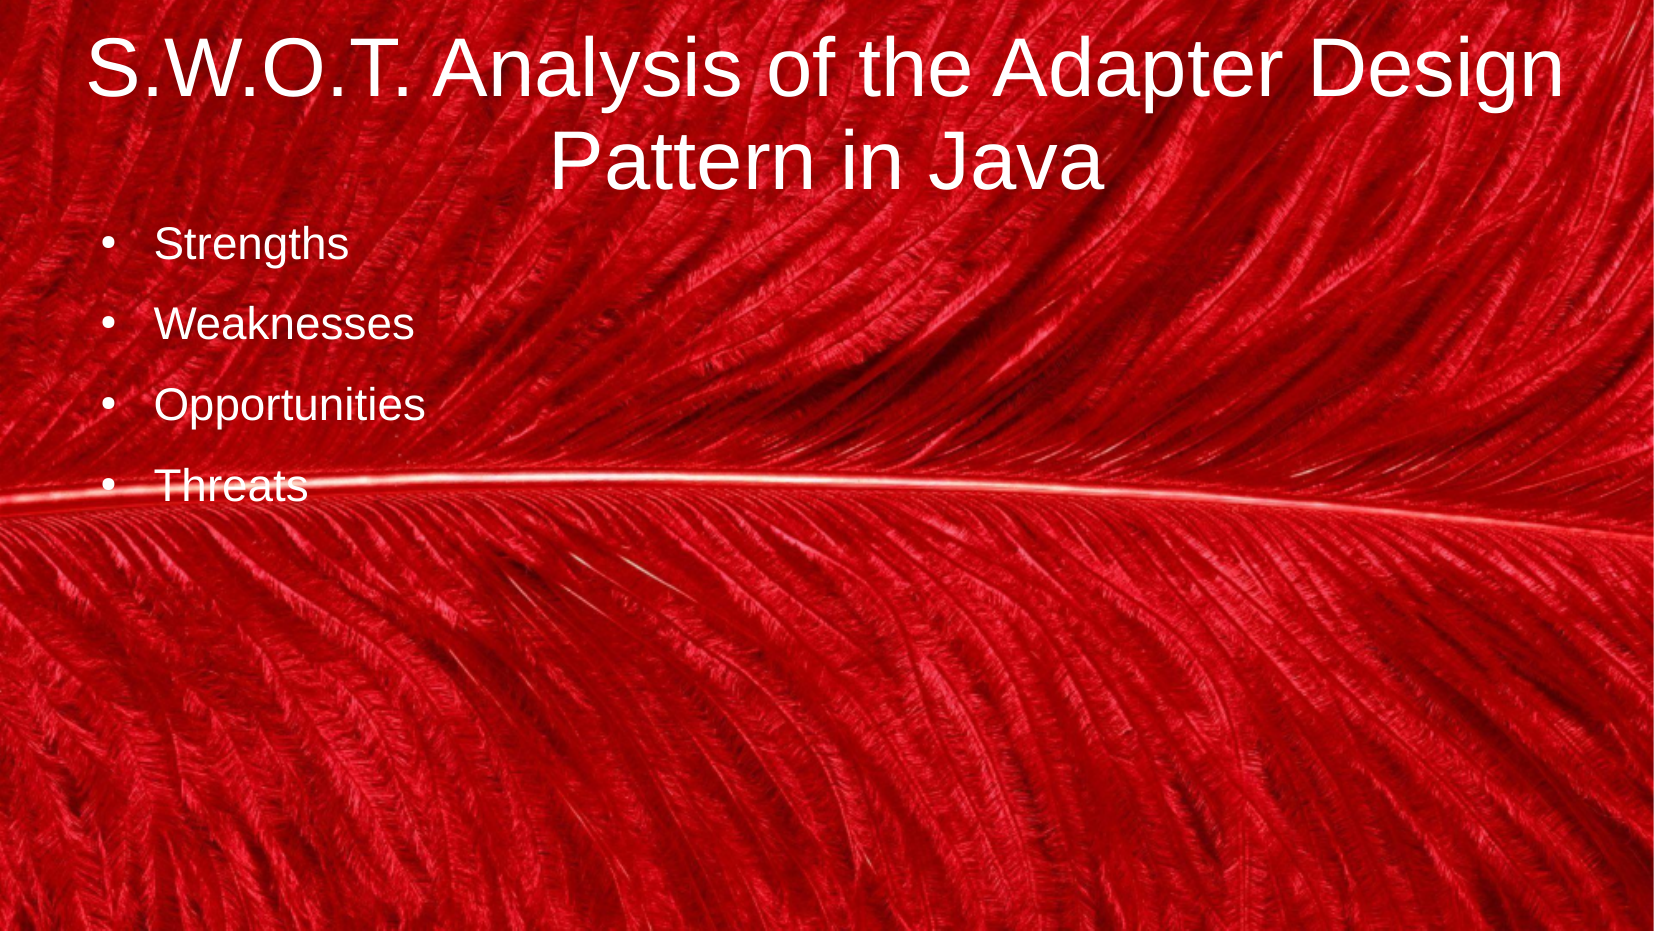

# S.W.O.T. Analysis of the Adapter Design Pattern in Java
Strengths
Weaknesses
Opportunities
Threats